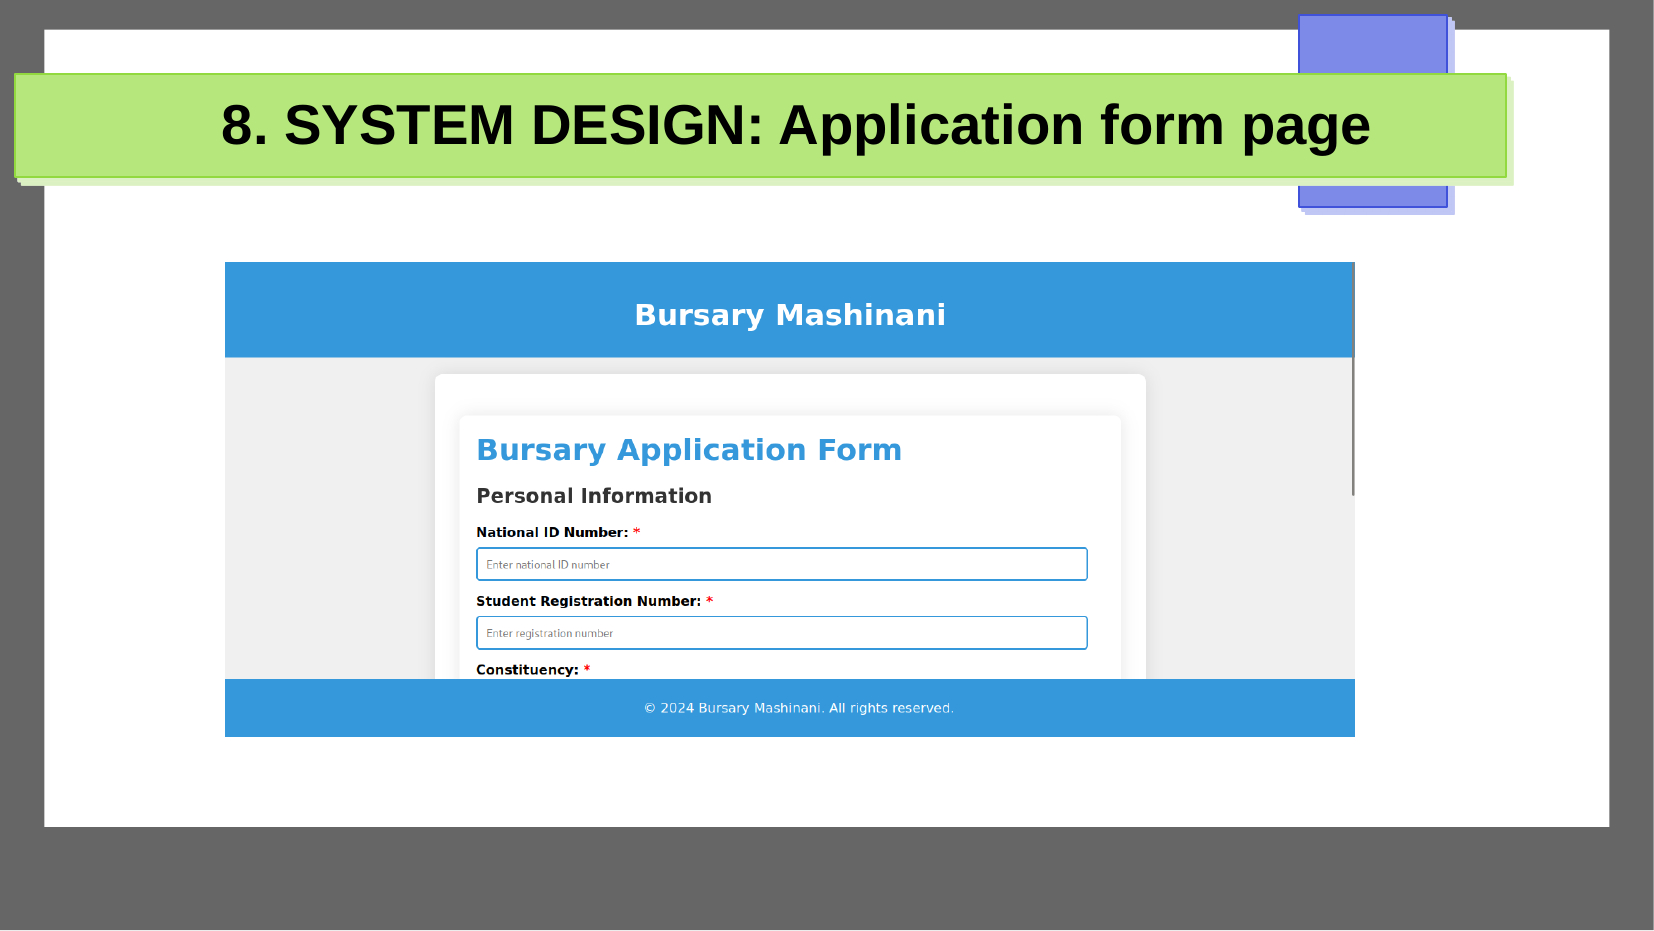

# 8. SYSTEM DESIGN: Application form page